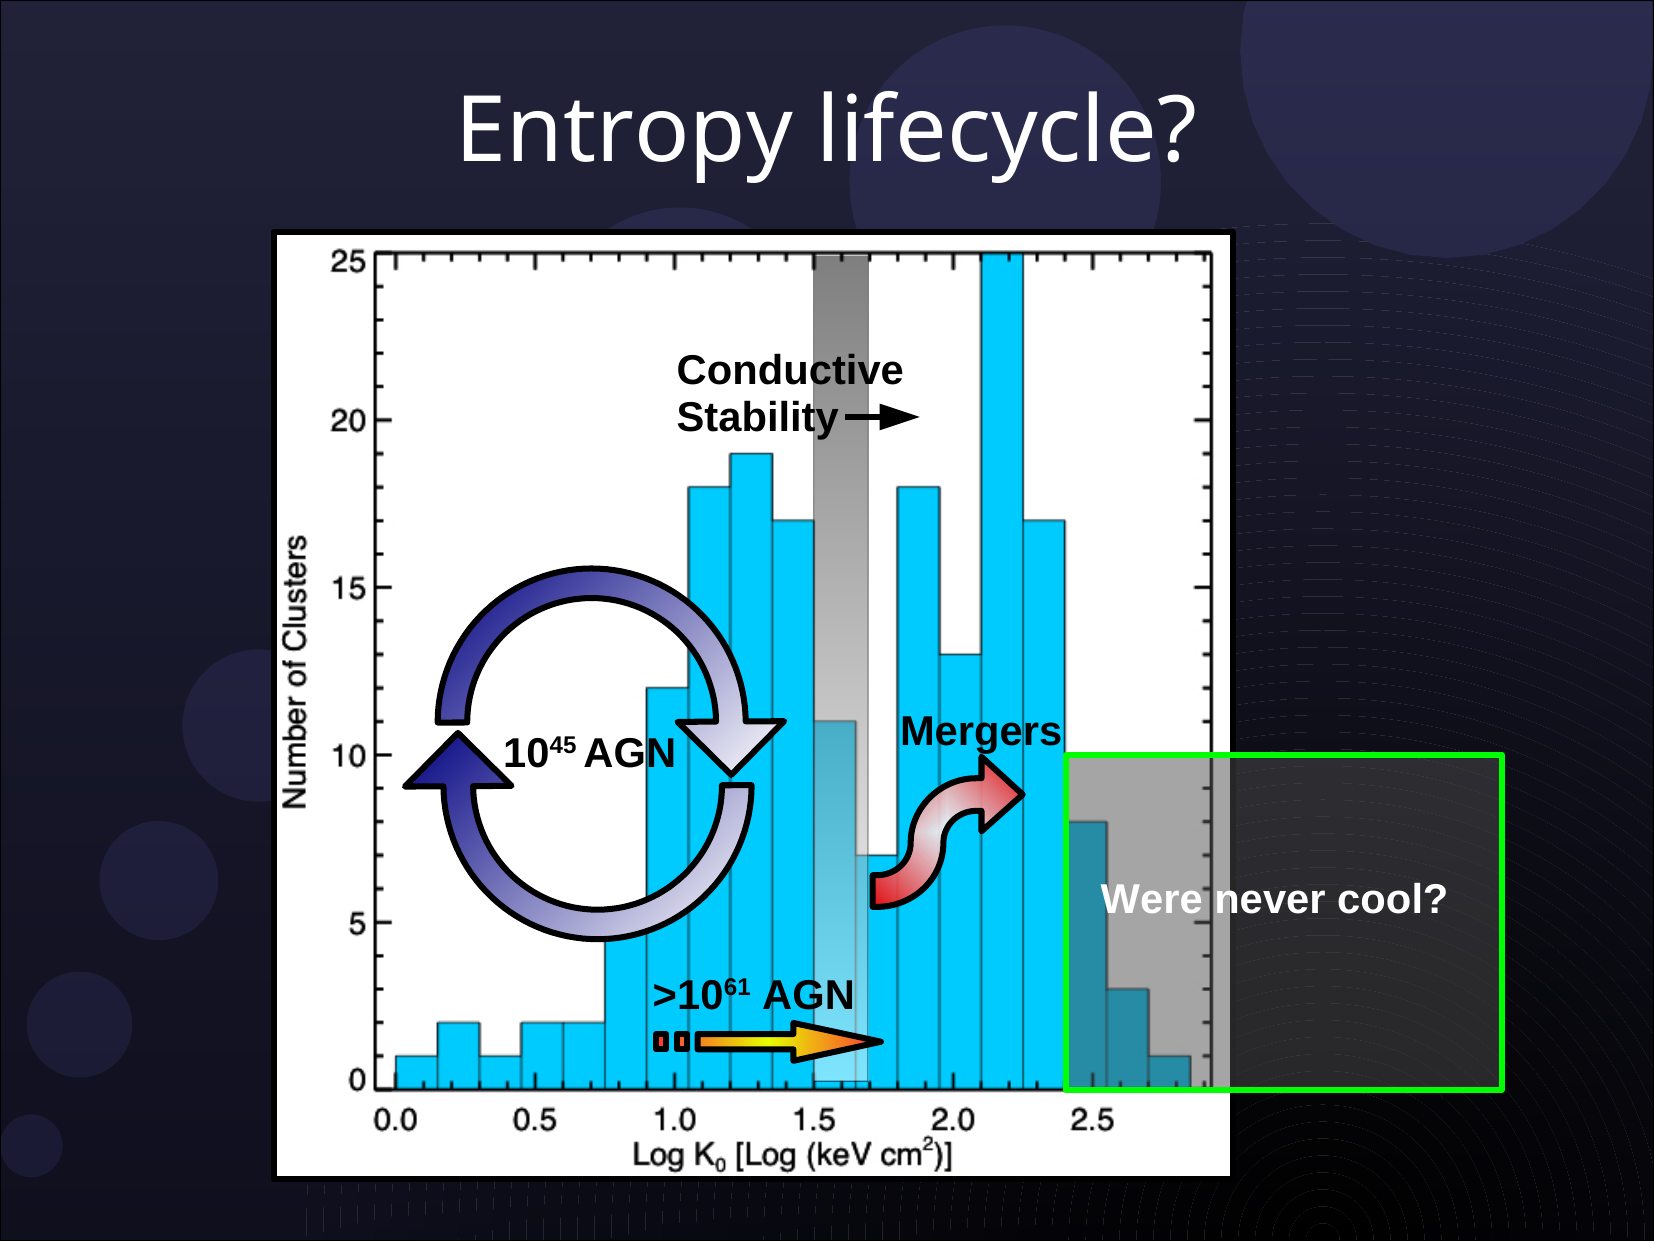

Entropy lifecycle?
Conductive
Stability
1045 AGN
Mergers
Were never cool?
>1061 AGN